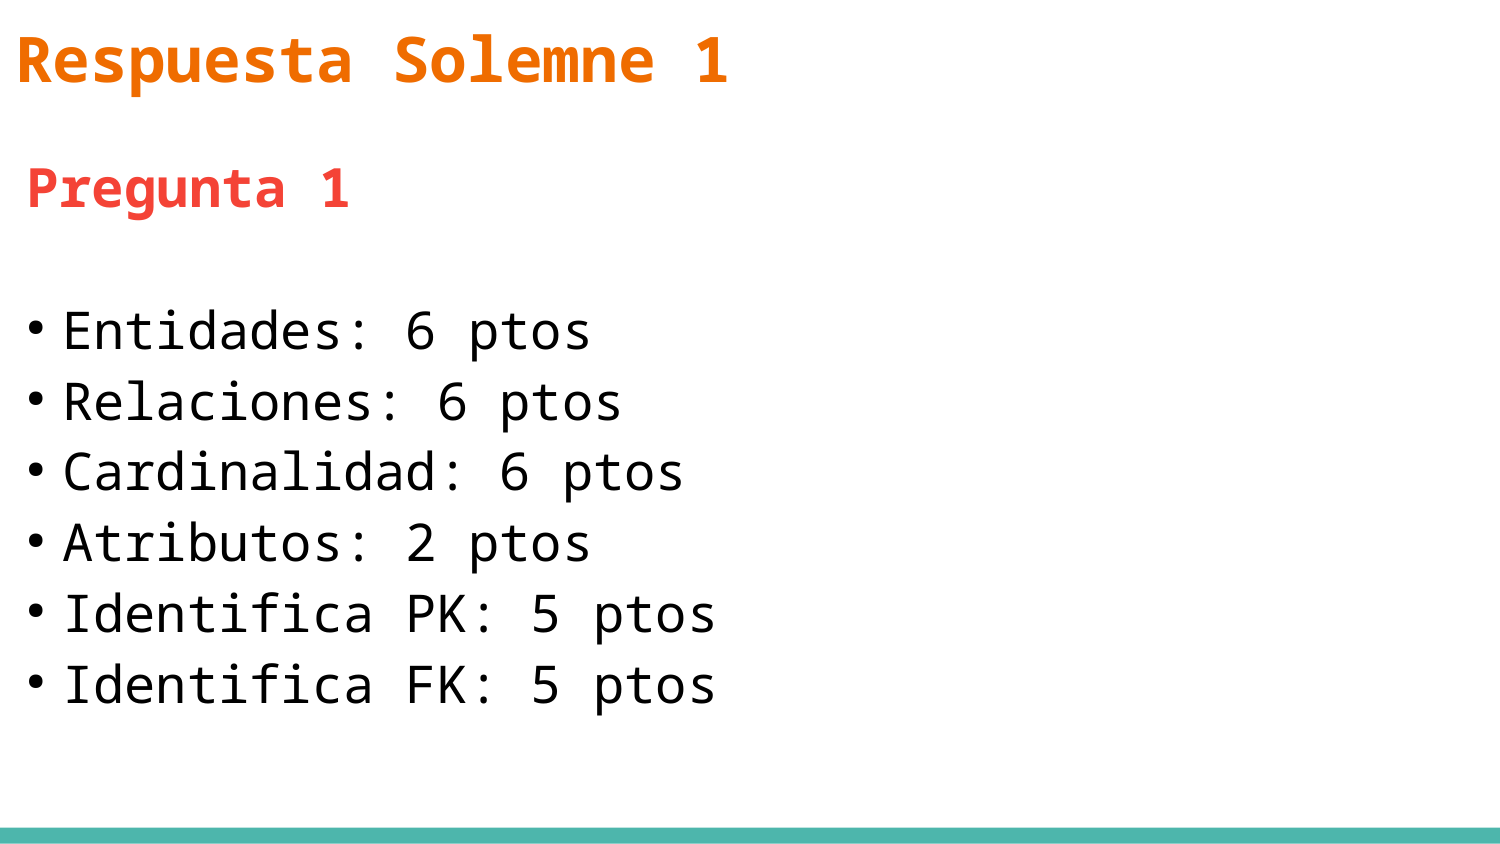

# Respuesta Solemne 1
Pregunta 1
Entidades: 6 ptos
Relaciones: 6 ptos
Cardinalidad: 6 ptos
Atributos: 2 ptos
Identifica PK: 5 ptos
Identifica FK: 5 ptos